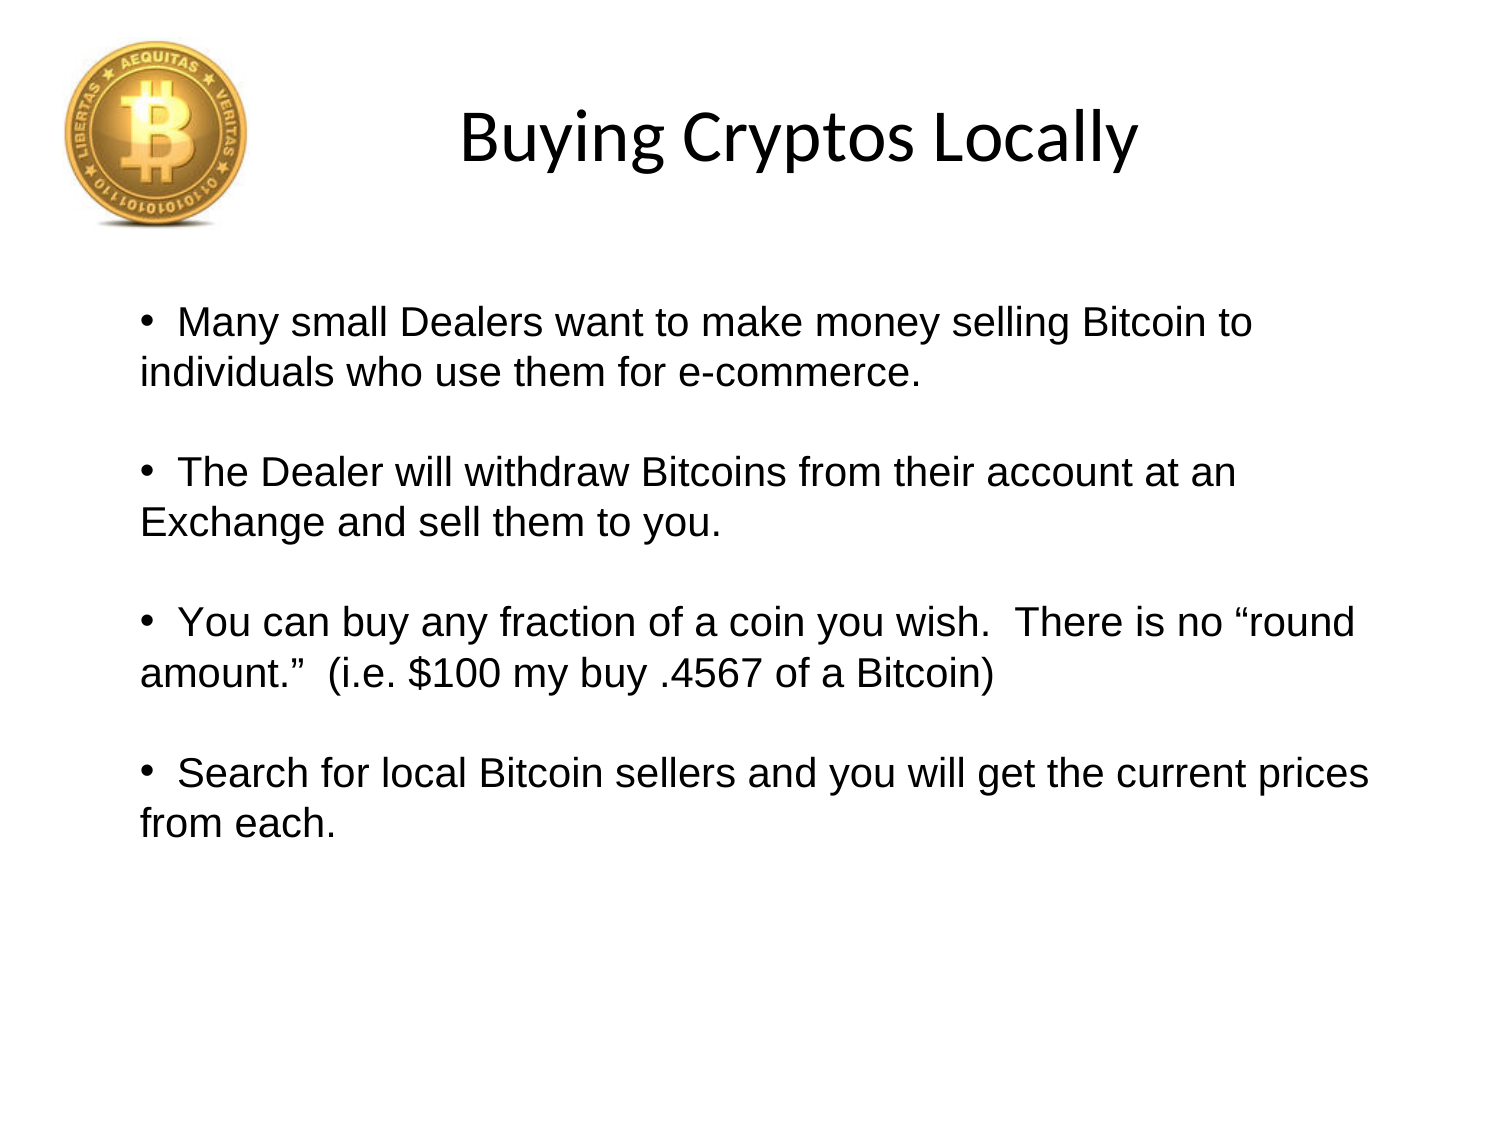

Buying Cryptos Locally
 Many small Dealers want to make money selling Bitcoin to individuals who use them for e-commerce.
 The Dealer will withdraw Bitcoins from their account at an Exchange and sell them to you.
 You can buy any fraction of a coin you wish. There is no “round amount.” (i.e. $100 my buy .4567 of a Bitcoin)
 Search for local Bitcoin sellers and you will get the current prices from each.